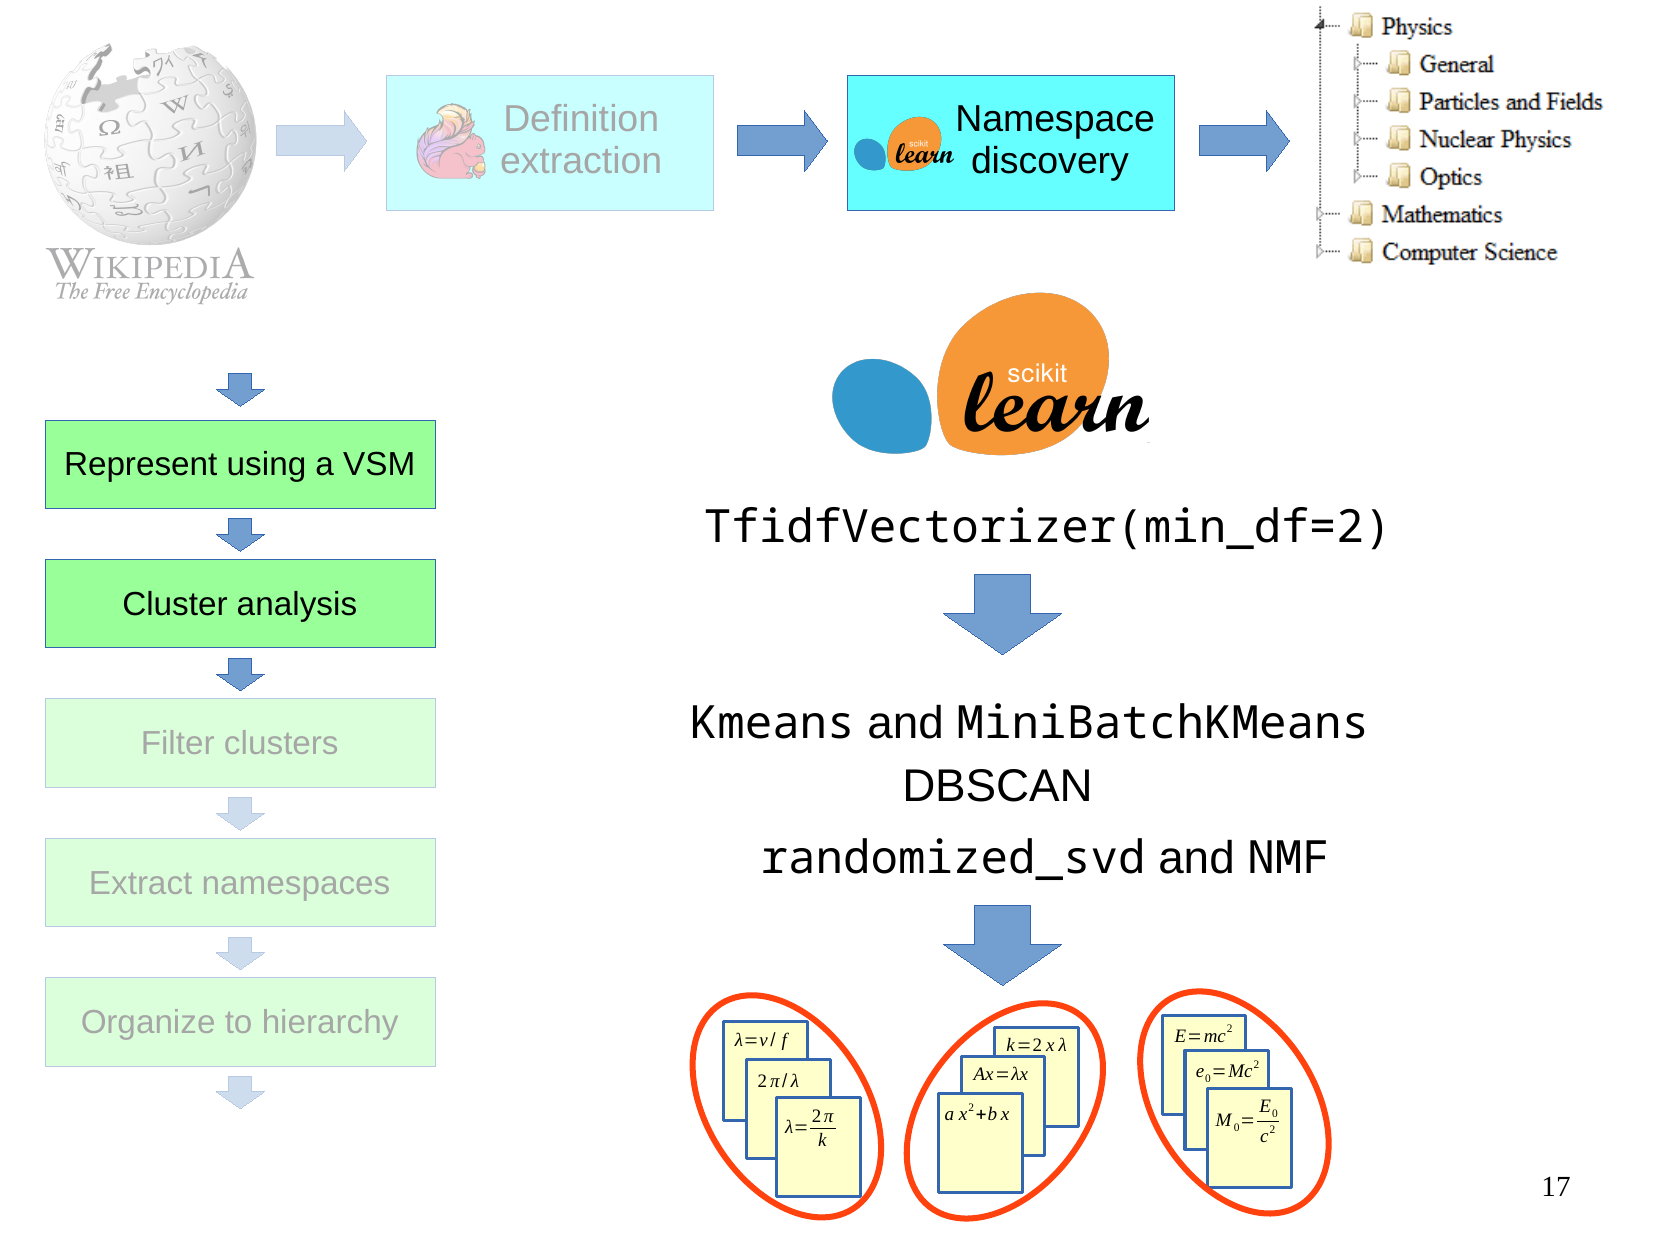

Definition extraction
Namespace discovery
Represent using a VSM
TfidfVectorizer(min_df=2)
Cluster analysis
Kmeans and MiniBatchKMeans
Filter clusters
DBSCAN
randomized_svd and NMF
Extract namespaces
Organize to hierarchy
17